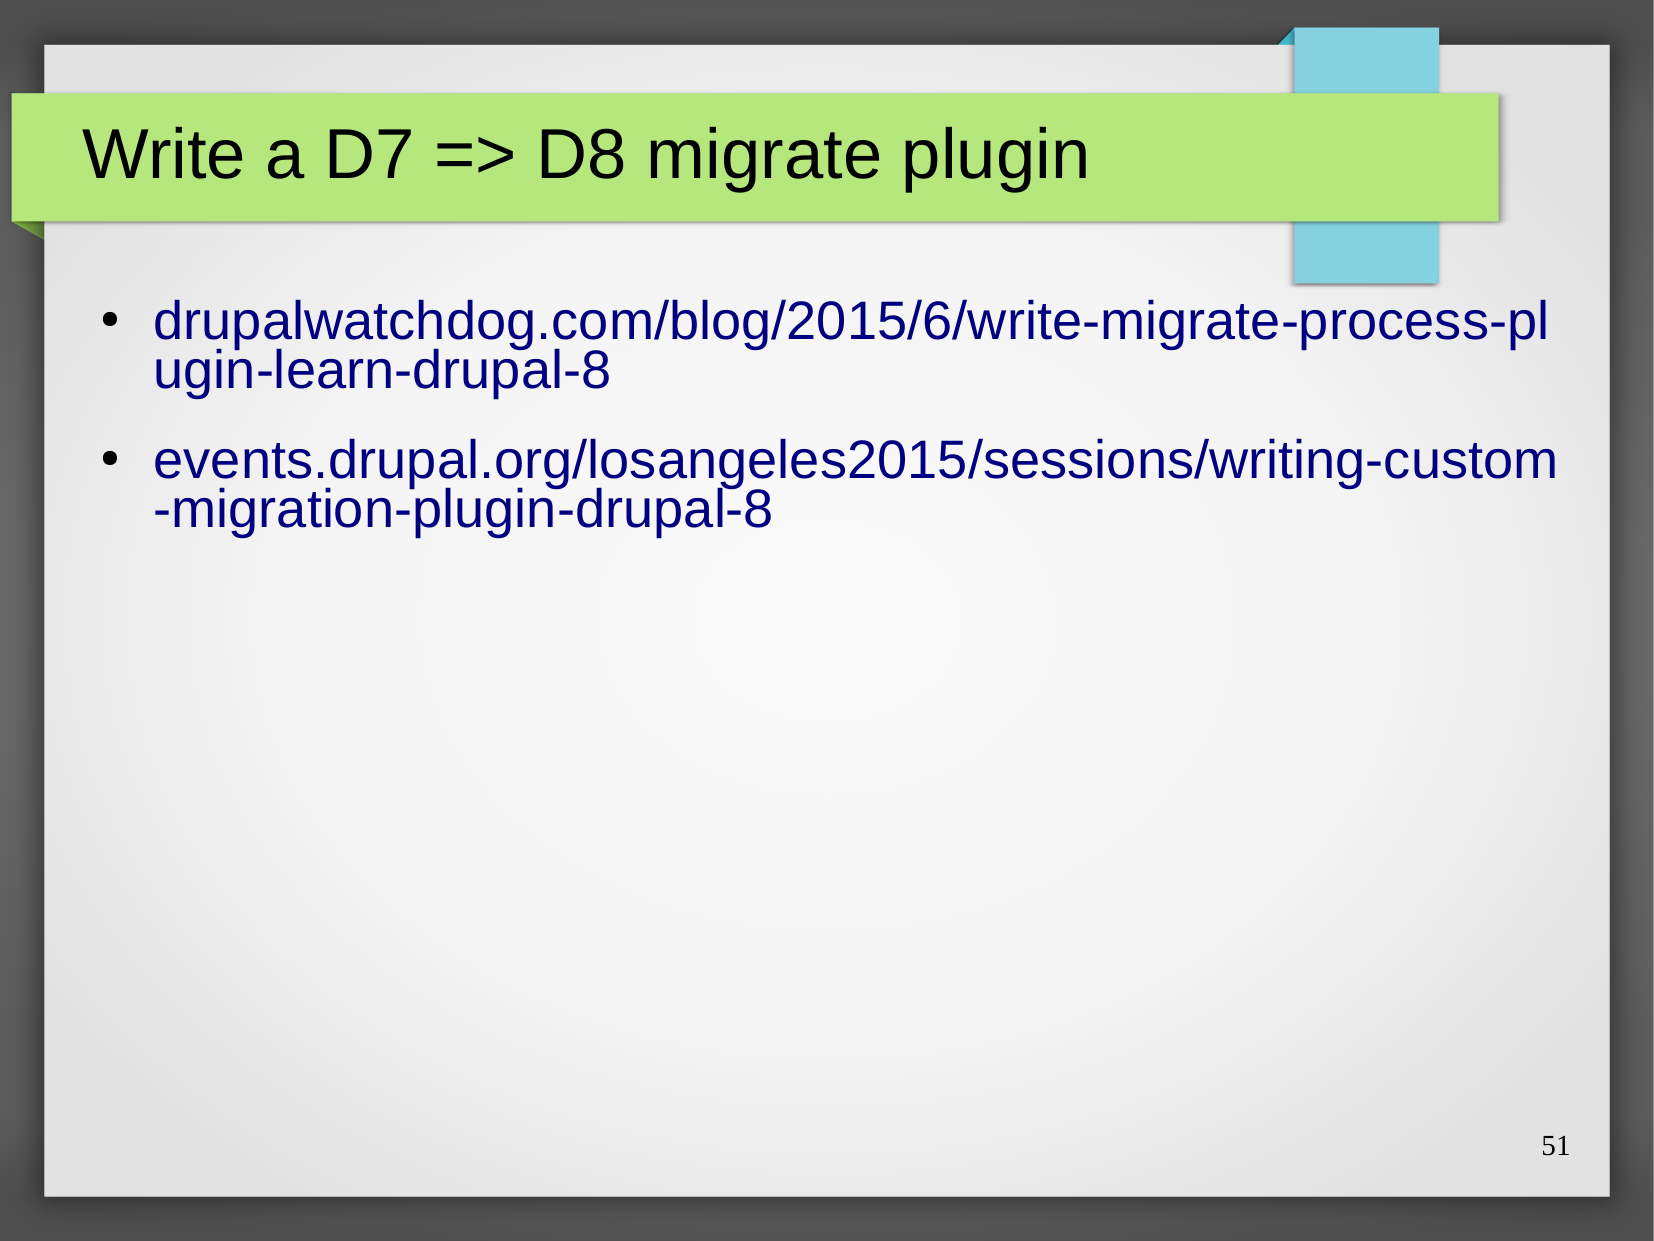

# Write a D7 => D8 migrate plugin
drupalwatchdog.com/blog/2015/6/write-migrate-process-plugin-learn-drupal-8
events.drupal.org/losangeles2015/sessions/writing-custom-migration-plugin-drupal-8
51